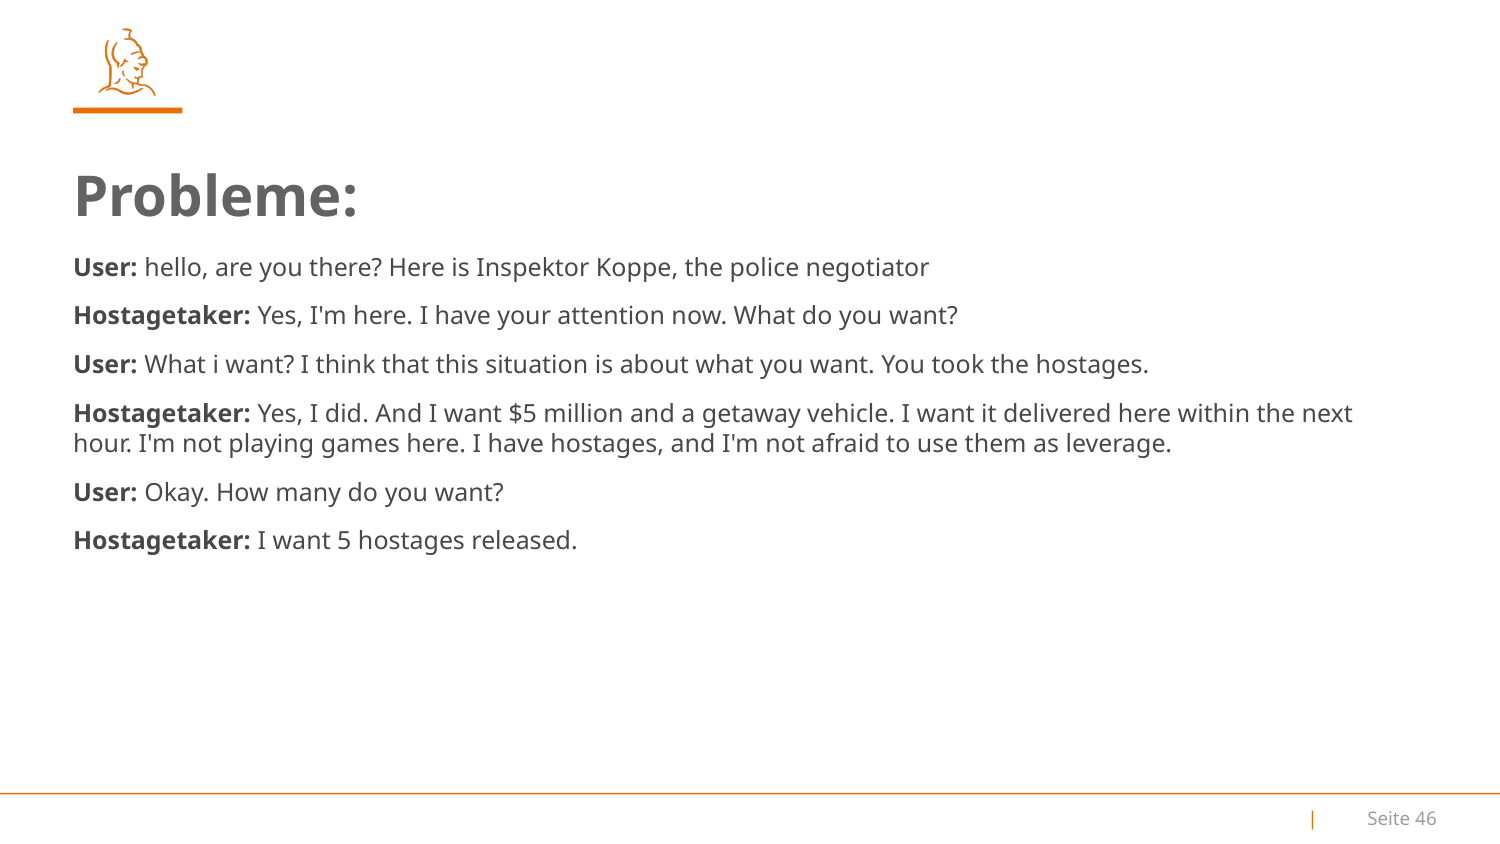

# Probleme:
User: hello, are you there? Here is Inspektor Koppe, the police negotiator
Hostagetaker: Yes, I'm here. I have your attention now. What do you want?
User: What i want? I think that this situation is about what you want. You took the hostages.
Hostagetaker: Yes, I did. And I want $5 million and a getaway vehicle. I want it delivered here within the next hour. I'm not playing games here. I have hostages, and I'm not afraid to use them as leverage.
User: Okay. How many do you want?
Hostagetaker: I want 5 hostages released.